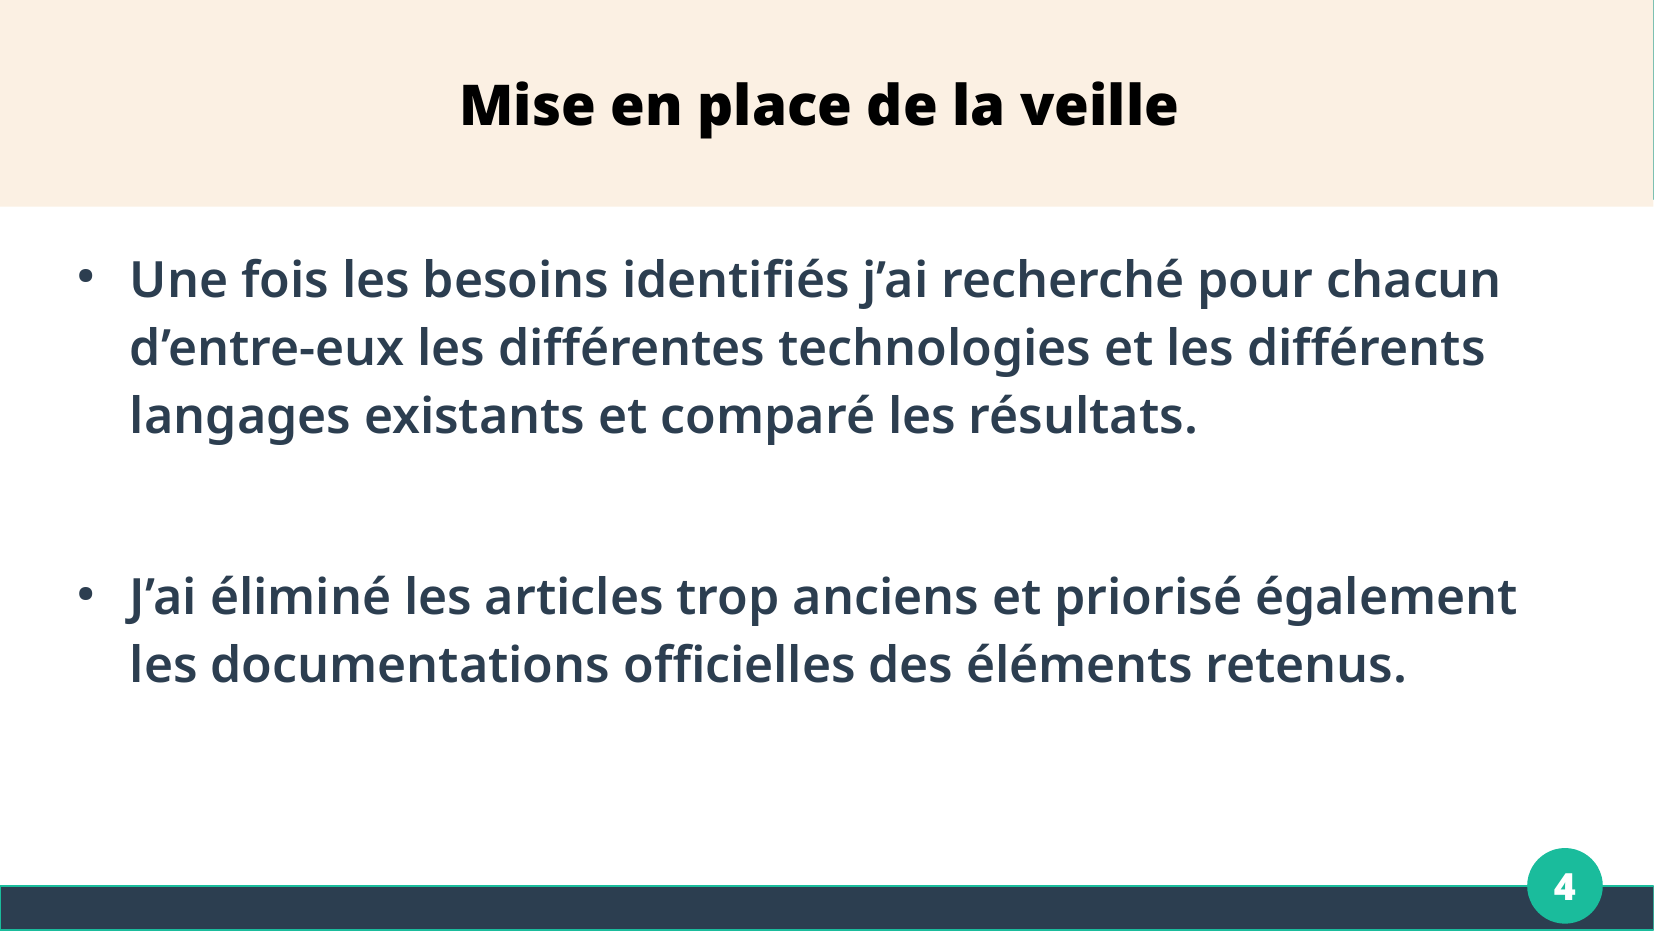

# Mise en place de la veille
Une fois les besoins identifiés j’ai recherché pour chacun d’entre-eux les différentes technologies et les différents langages existants et comparé les résultats.
J’ai éliminé les articles trop anciens et priorisé également les documentations officielles des éléments retenus.
4